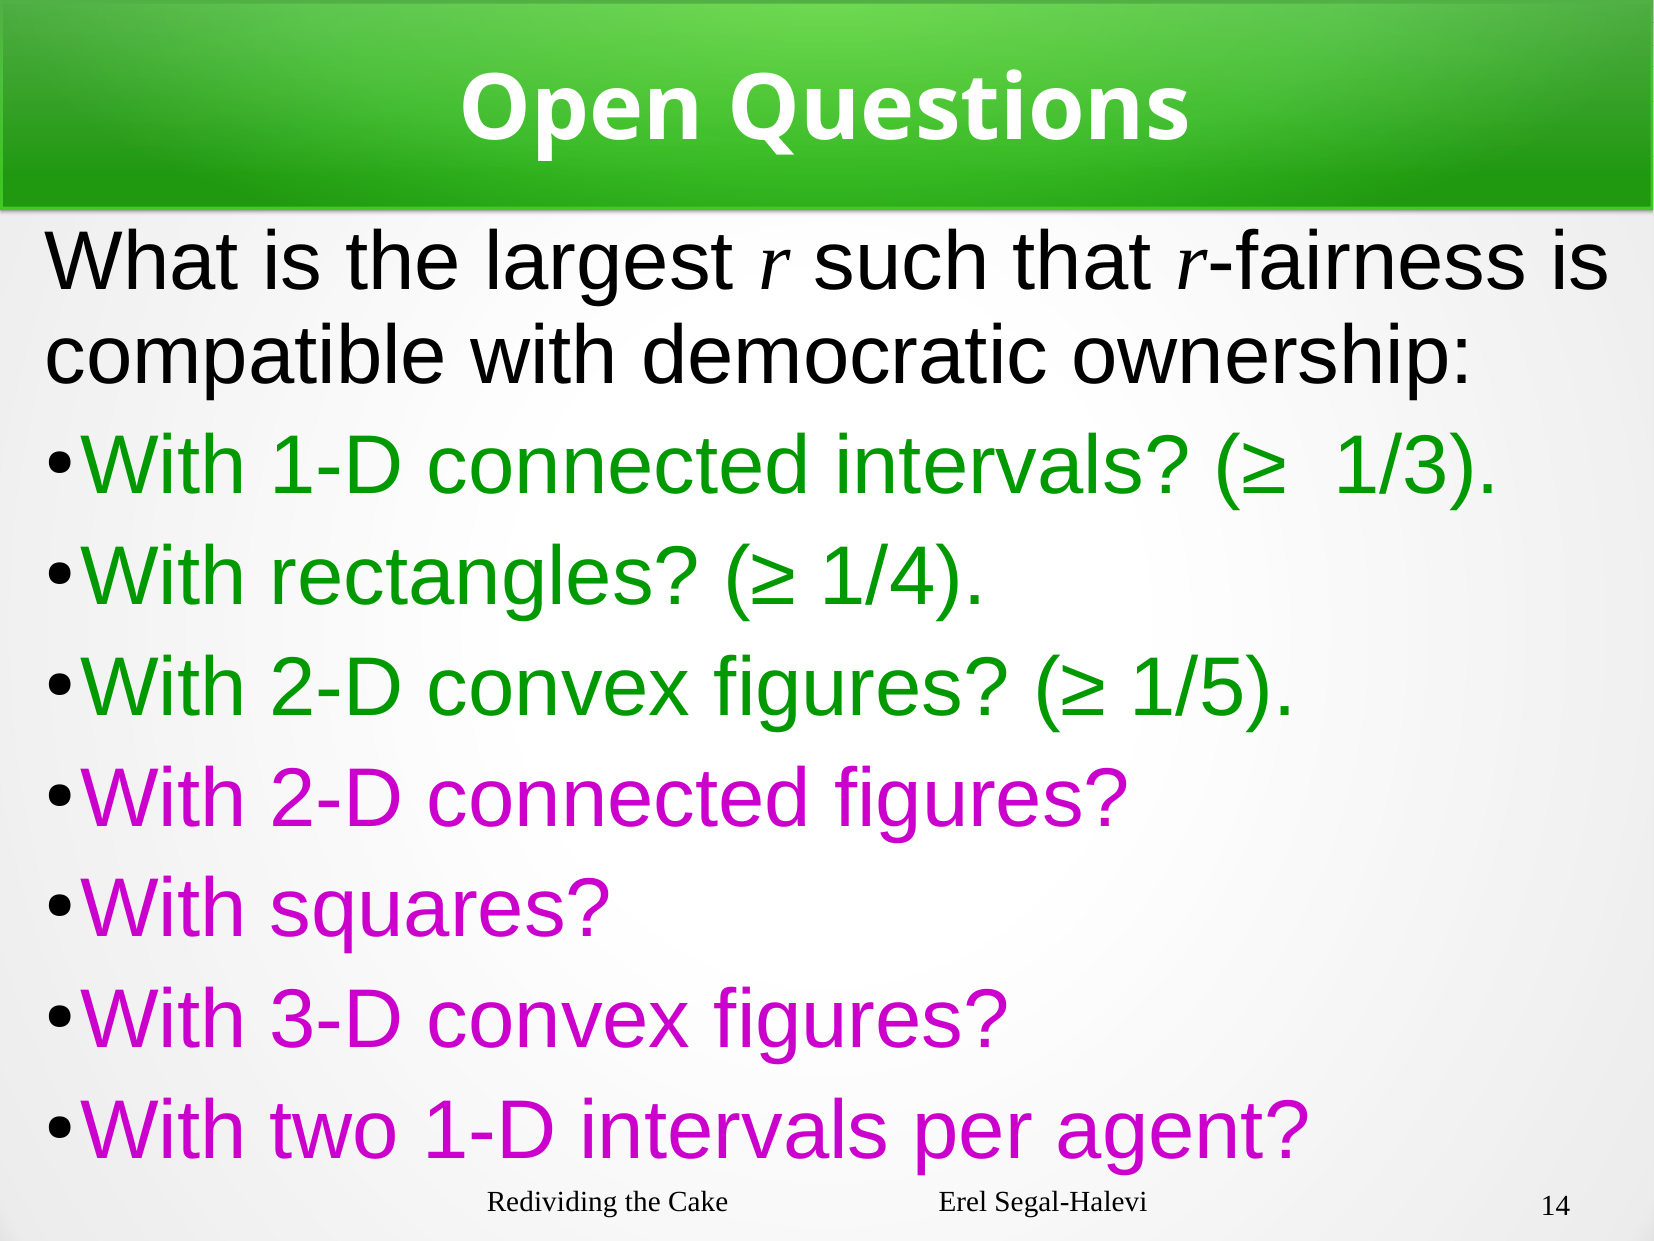

# Open Questions
What is the largest r such that r-fairness is compatible with democratic ownership:
With 1-D connected intervals? (≥ 1/3).
With rectangles? (≥ 1/4).
With 2-D convex figures? (≥ 1/5).
With 2-D connected figures?
With squares?
With 3-D convex figures?
With two 1-D intervals per agent?
Redividing the Cake Erel Segal-Halevi
14